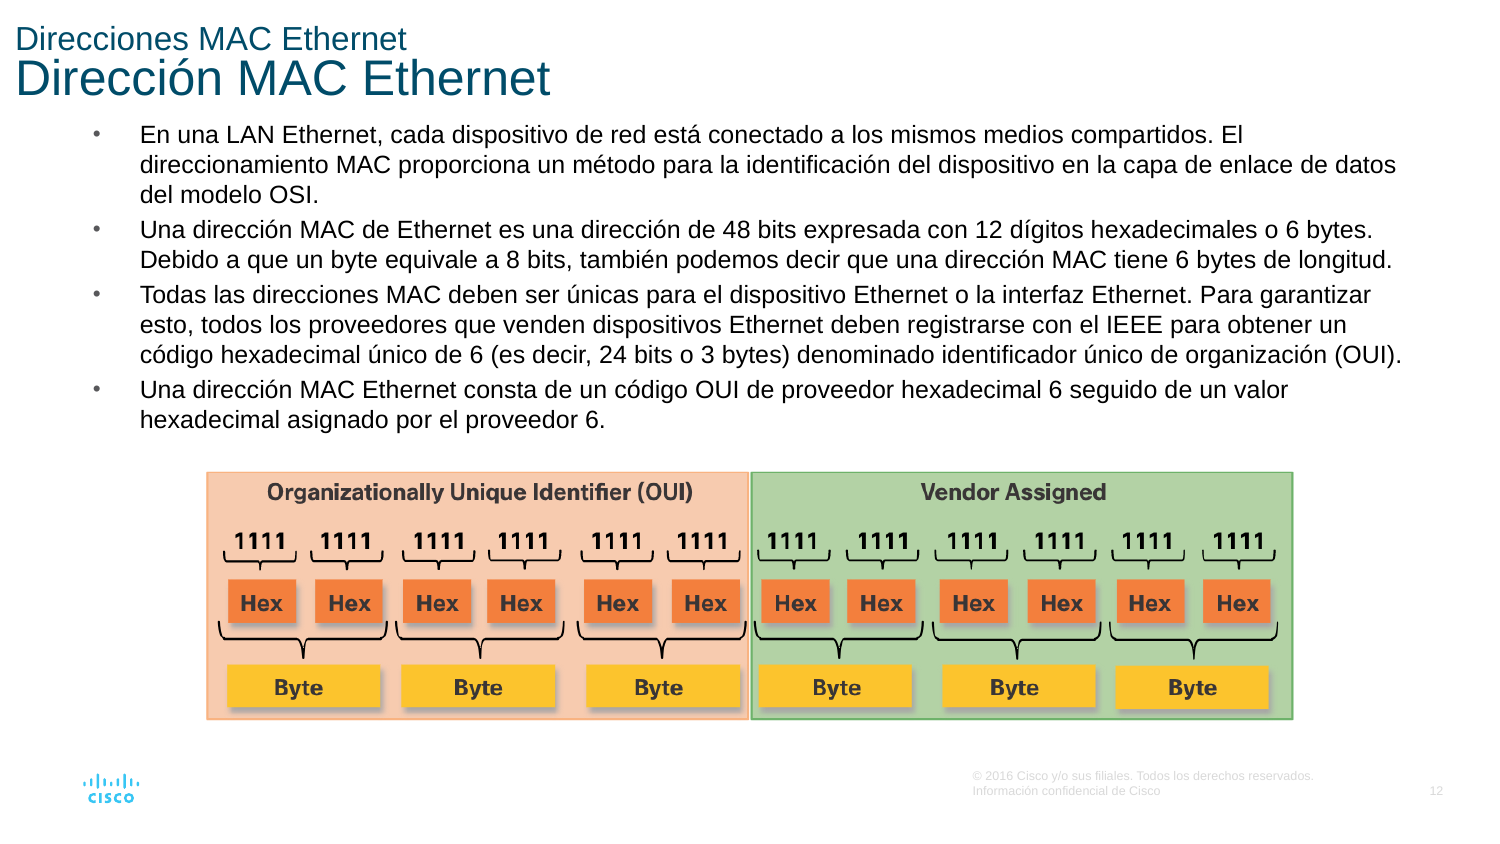

# Direcciones MAC Ethernet Dirección MAC Ethernet
En una LAN Ethernet, cada dispositivo de red está conectado a los mismos medios compartidos. El direccionamiento MAC proporciona un método para la identificación del dispositivo en la capa de enlace de datos del modelo OSI.
Una dirección MAC de Ethernet es una dirección de 48 bits expresada con 12 dígitos hexadecimales o 6 bytes. Debido a que un byte equivale a 8 bits, también podemos decir que una dirección MAC tiene 6 bytes de longitud.
Todas las direcciones MAC deben ser únicas para el dispositivo Ethernet o la interfaz Ethernet. Para garantizar esto, todos los proveedores que venden dispositivos Ethernet deben registrarse con el IEEE para obtener un código hexadecimal único de 6 (es decir, 24 bits o 3 bytes) denominado identificador único de organización (OUI).
Una dirección MAC Ethernet consta de un código OUI de proveedor hexadecimal 6 seguido de un valor hexadecimal asignado por el proveedor 6.